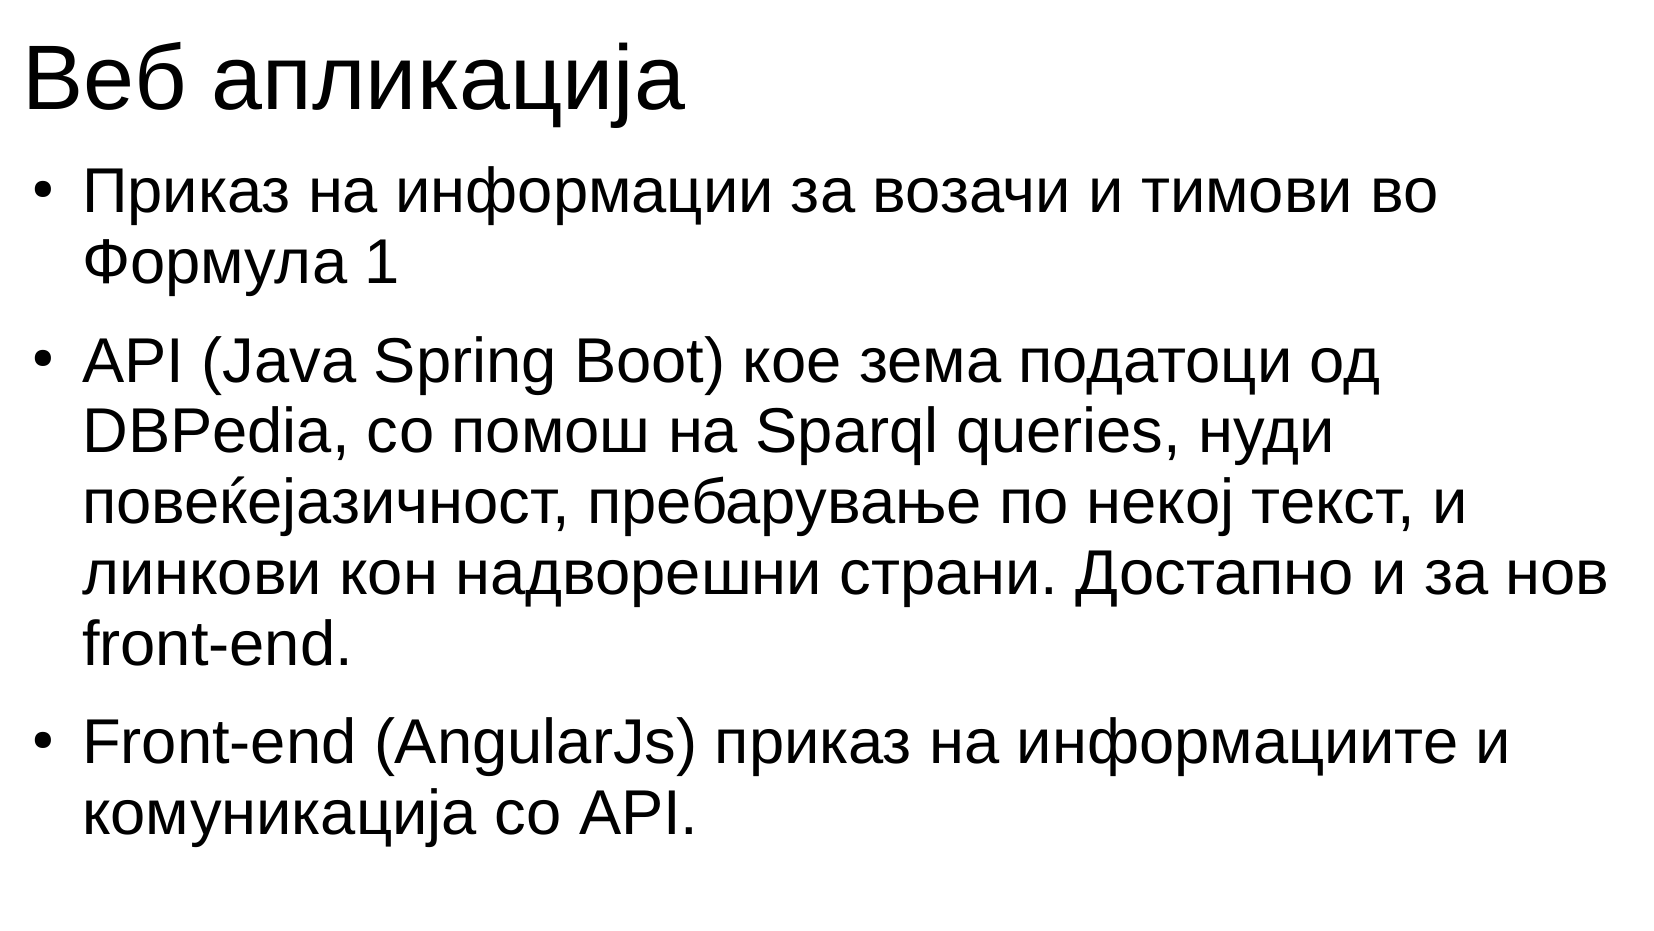

# Веб апликација
Приказ на информации за возачи и тимови во Формула 1
API (Java Spring Boot) кое зема податоци од DBPedia, со помош на Sparql queries, нуди повеќејазичност, пребарување по некој текст, и линкови кон надворешни страни. Достапно и за нов front-end.
Front-end (AngularJs) приказ на информациите и комуникација со API.